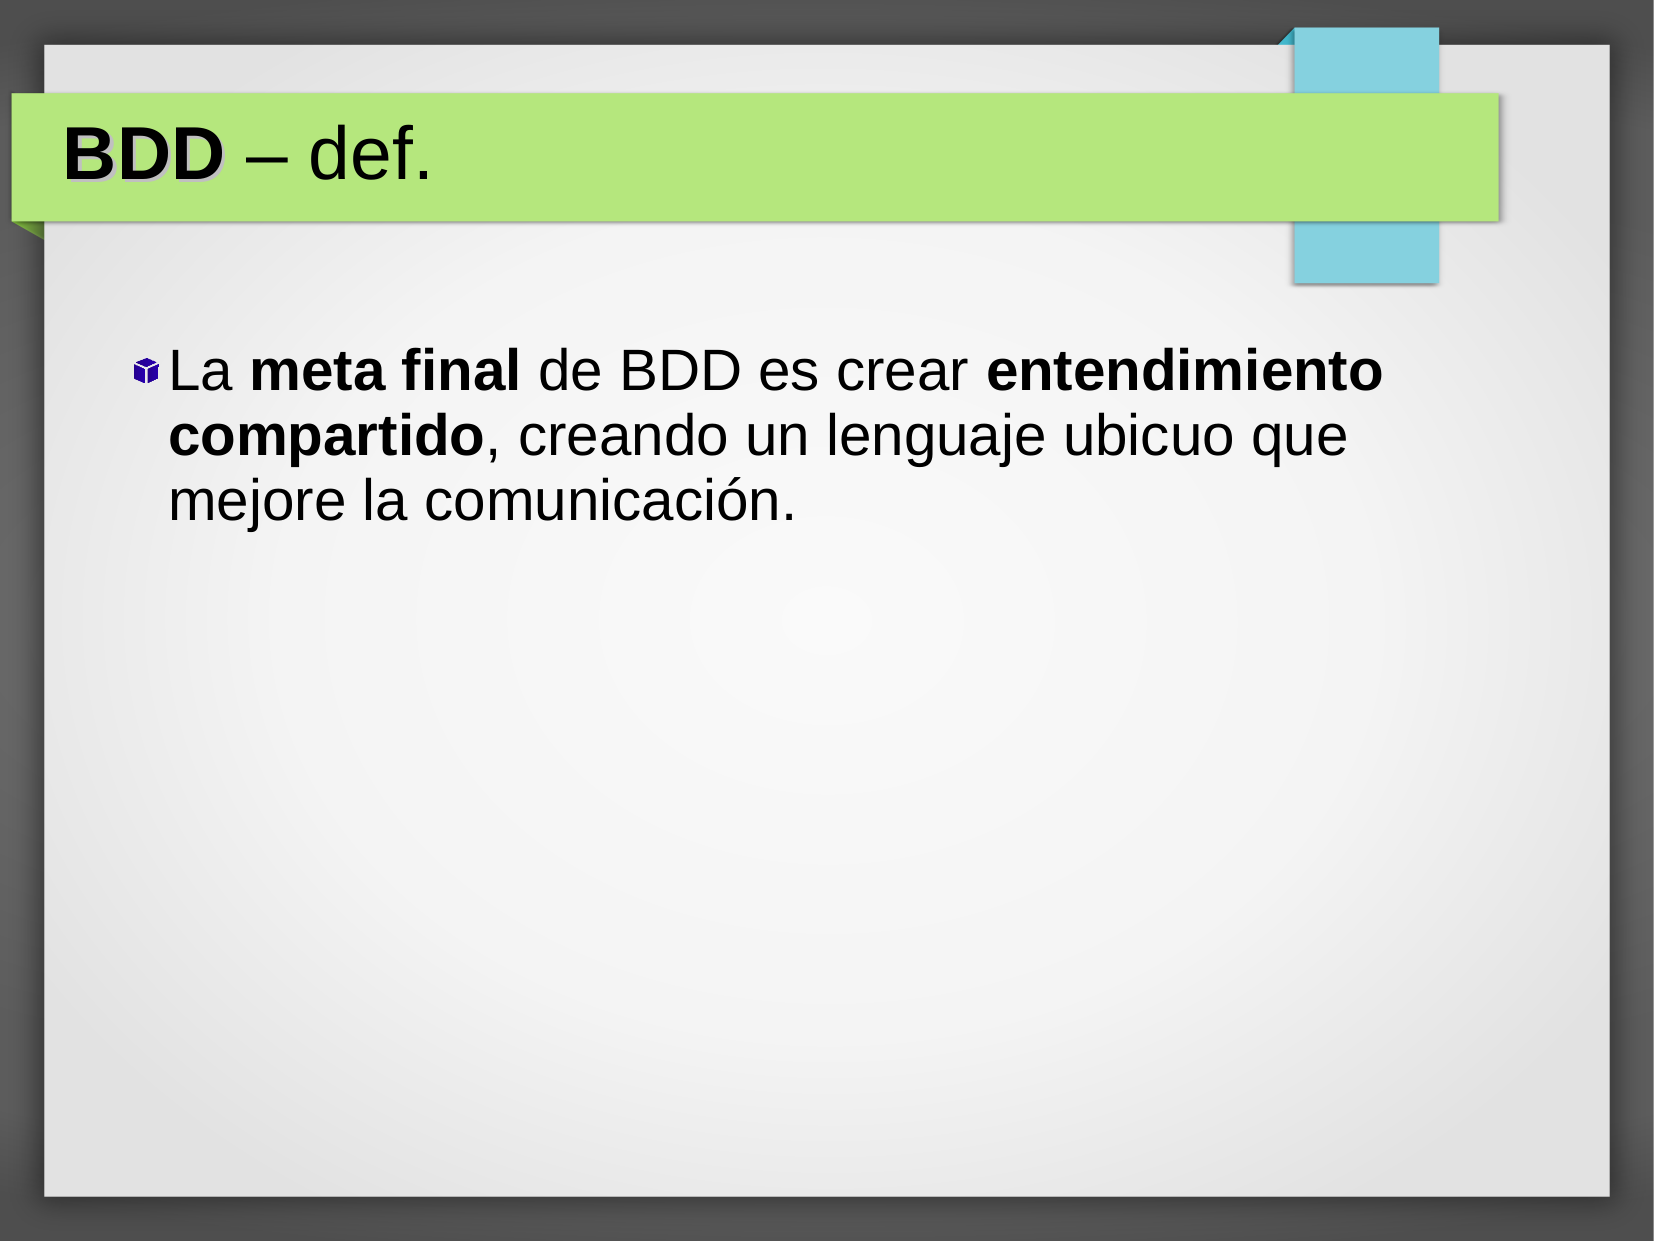

# BDD – def.
La meta final de BDD es crear entendimiento compartido, creando un lenguaje ubicuo que mejore la comunicación.